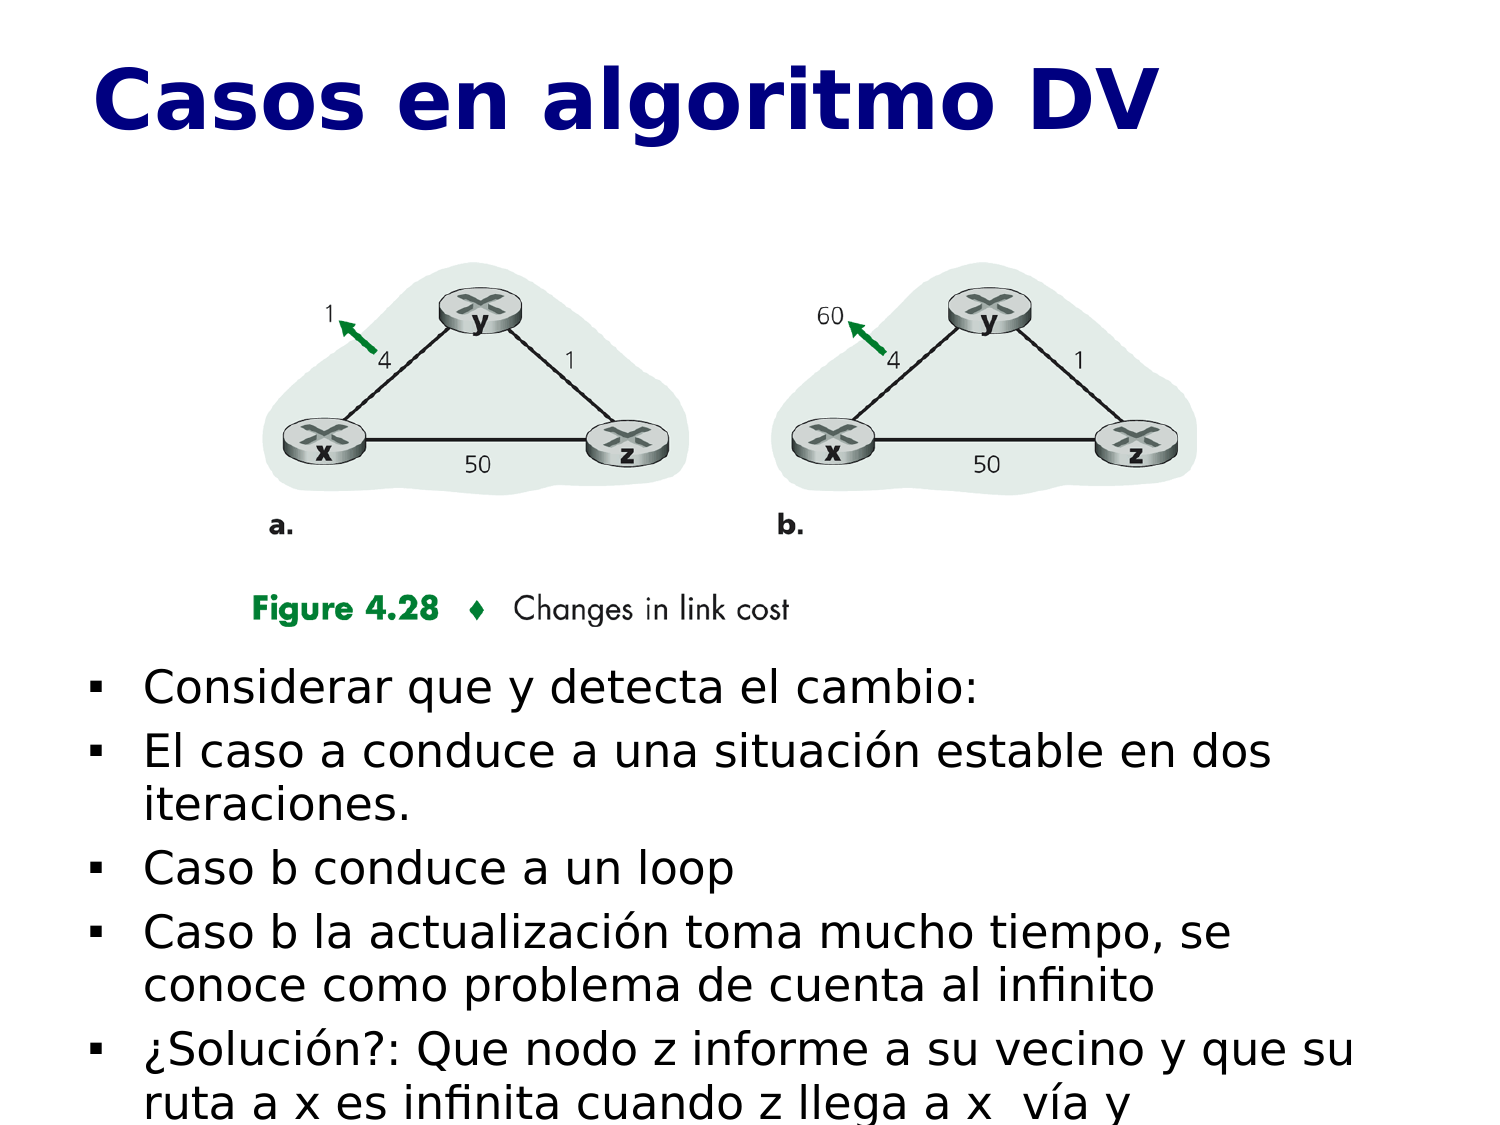

# Casos en algoritmo DV
Considerar que y detecta el cambio:
El caso a conduce a una situación estable en dos iteraciones.
Caso b conduce a un loop
Caso b la actualización toma mucho tiempo, se conoce como problema de cuenta al infinito
¿Solución?: Que nodo z informe a su vecino y que su ruta a x es infinita cuando z llega a x vía y
El problema sigue cuando el loop involucra más de dos nodos